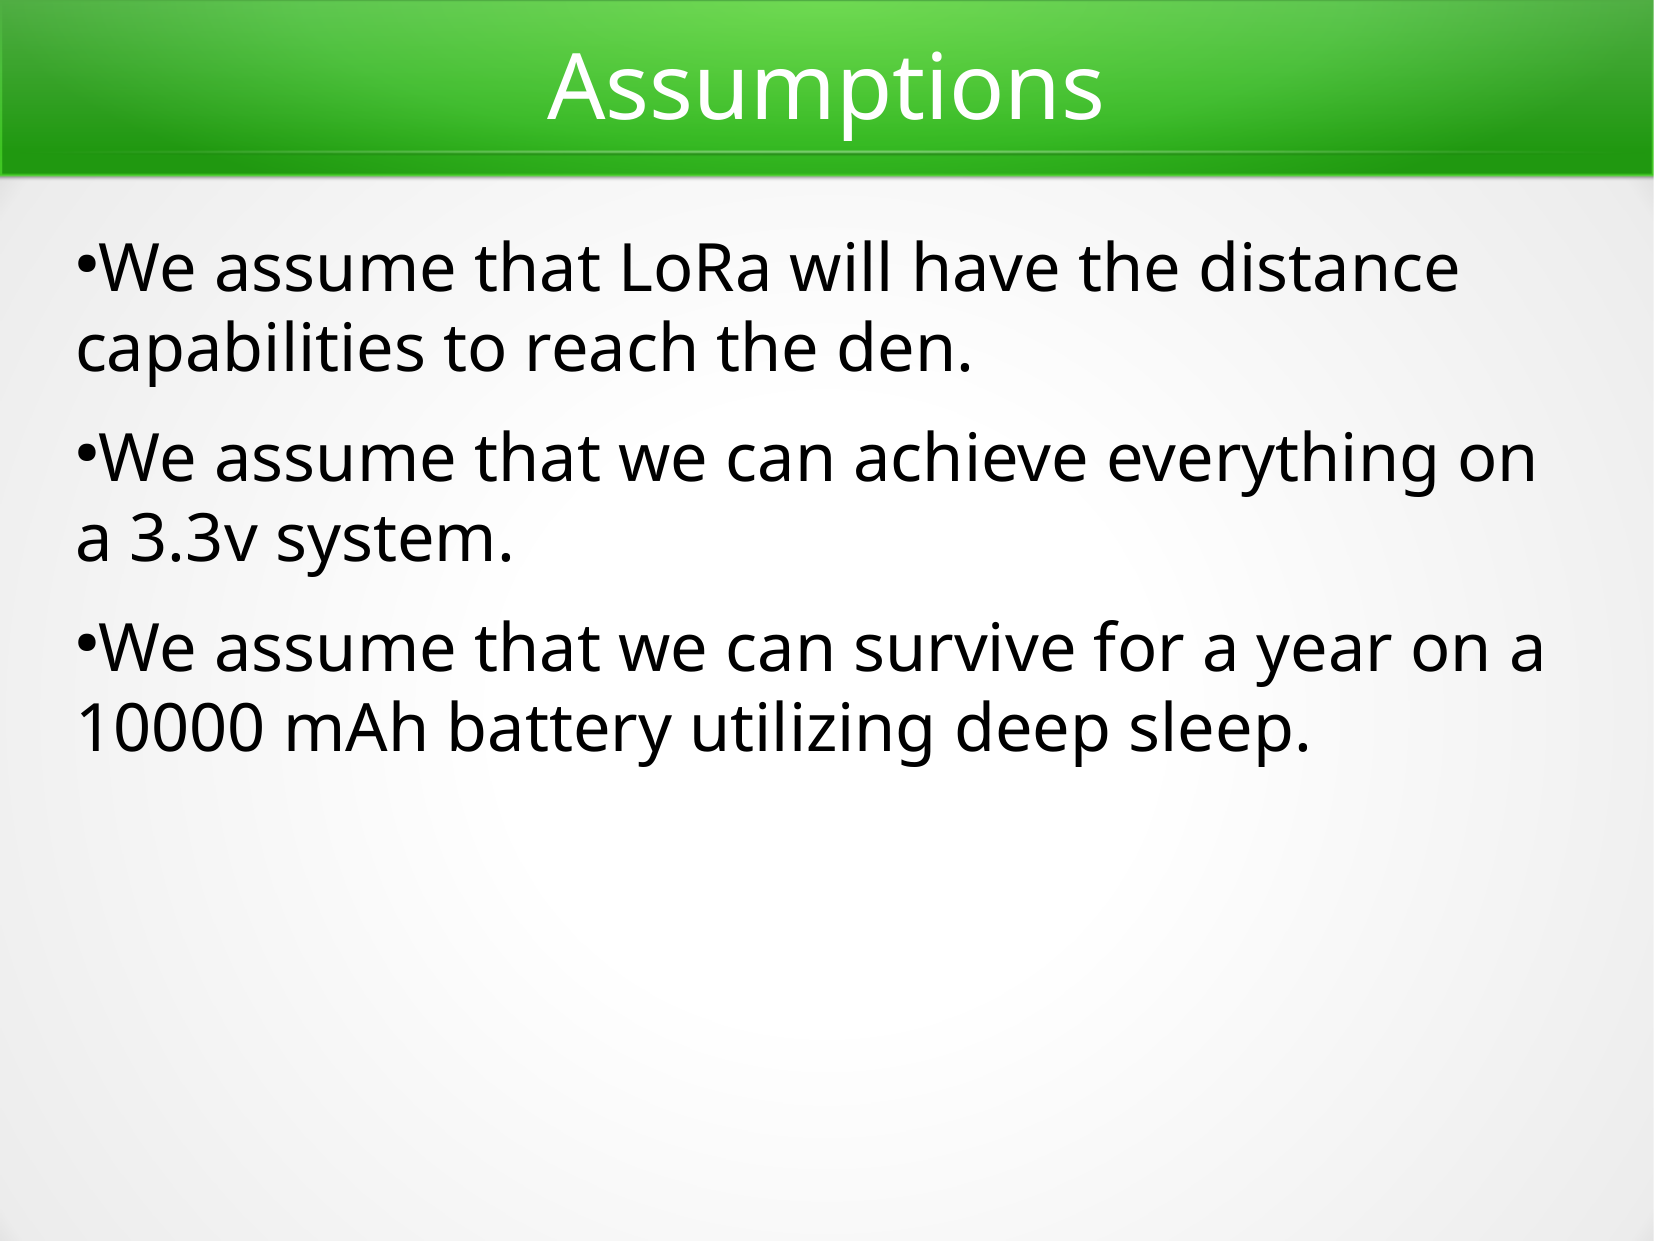

# Assumptions
We assume that LoRa will have the distance capabilities to reach the den.
We assume that we can achieve everything on a 3.3v system.
We assume that we can survive for a year on a 10000 mAh battery utilizing deep sleep.